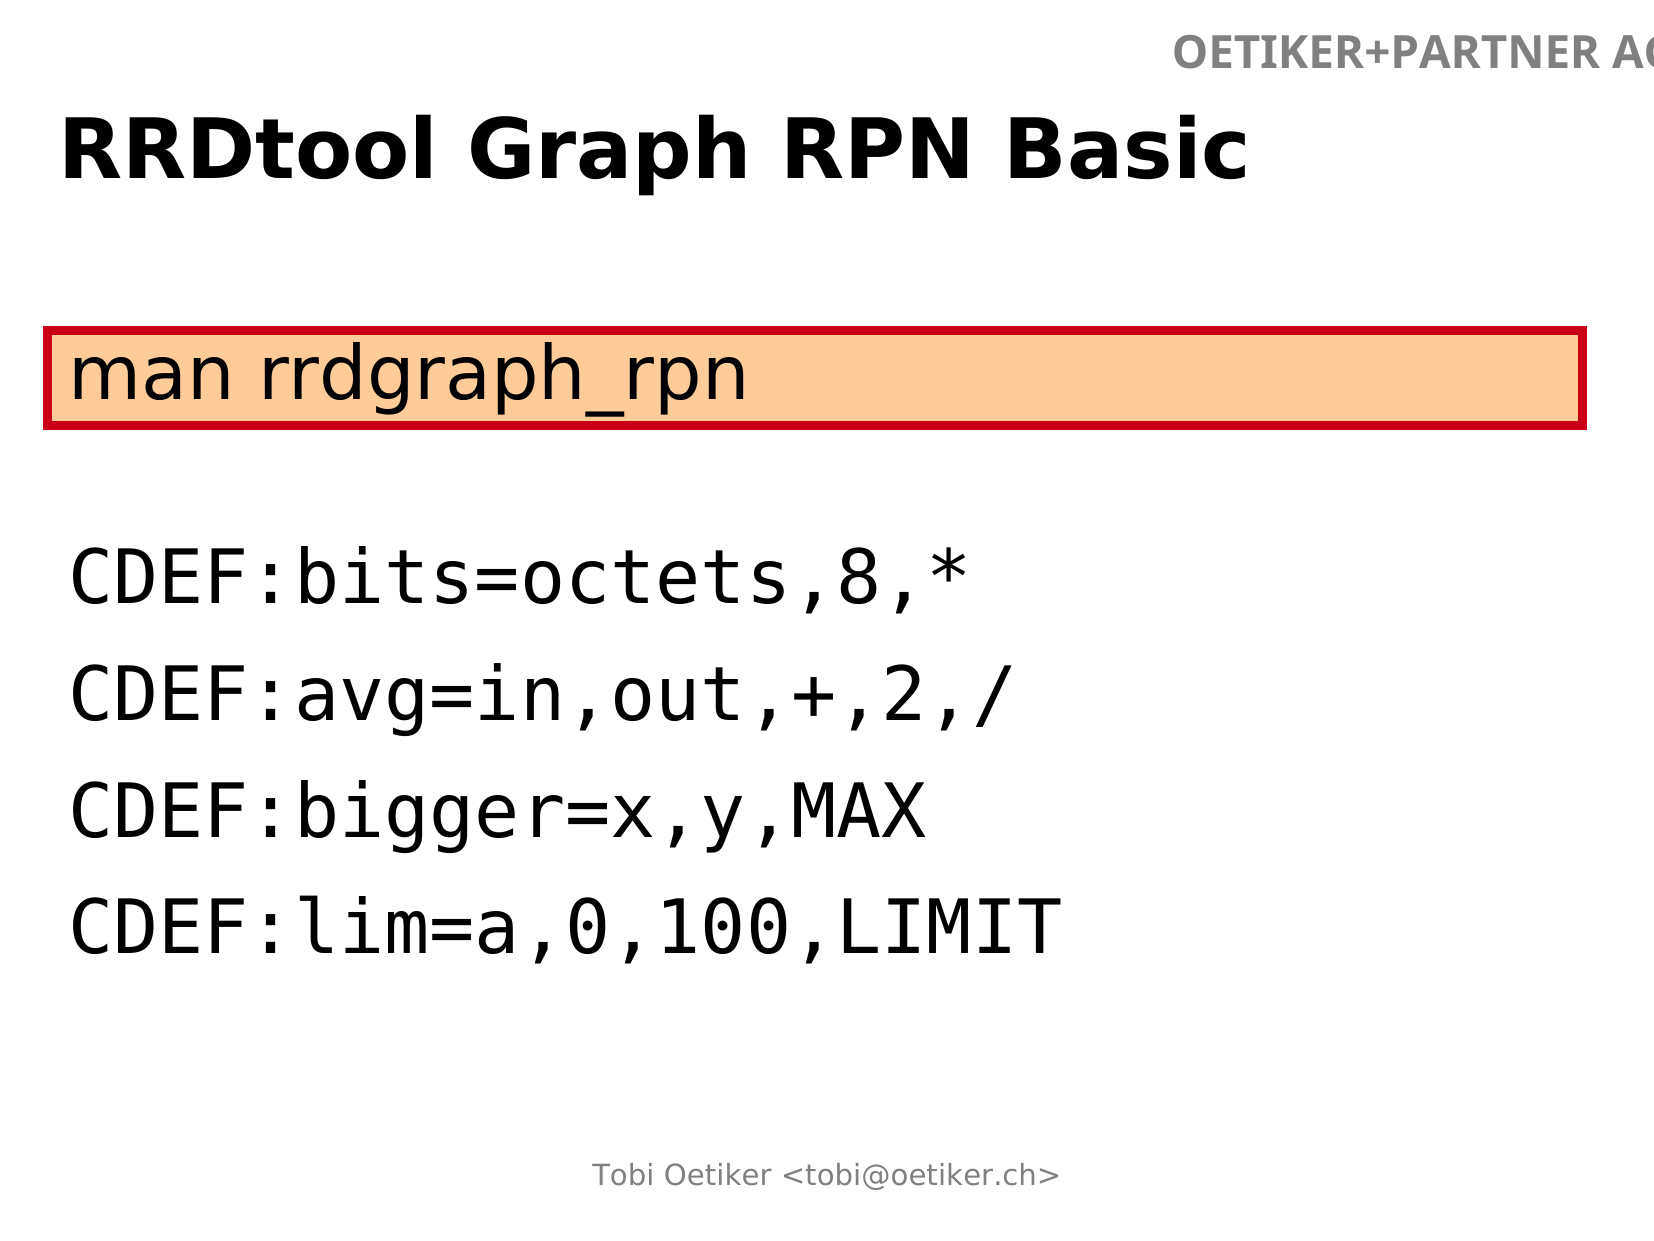

# RRDtool Graph RPN Basic
man rrdgraph_rpn
CDEF:bits=octets,8,*
CDEF:avg=in,out,+,2,/
CDEF:bigger=x,y,MAX
CDEF:lim=a,0,100,LIMIT